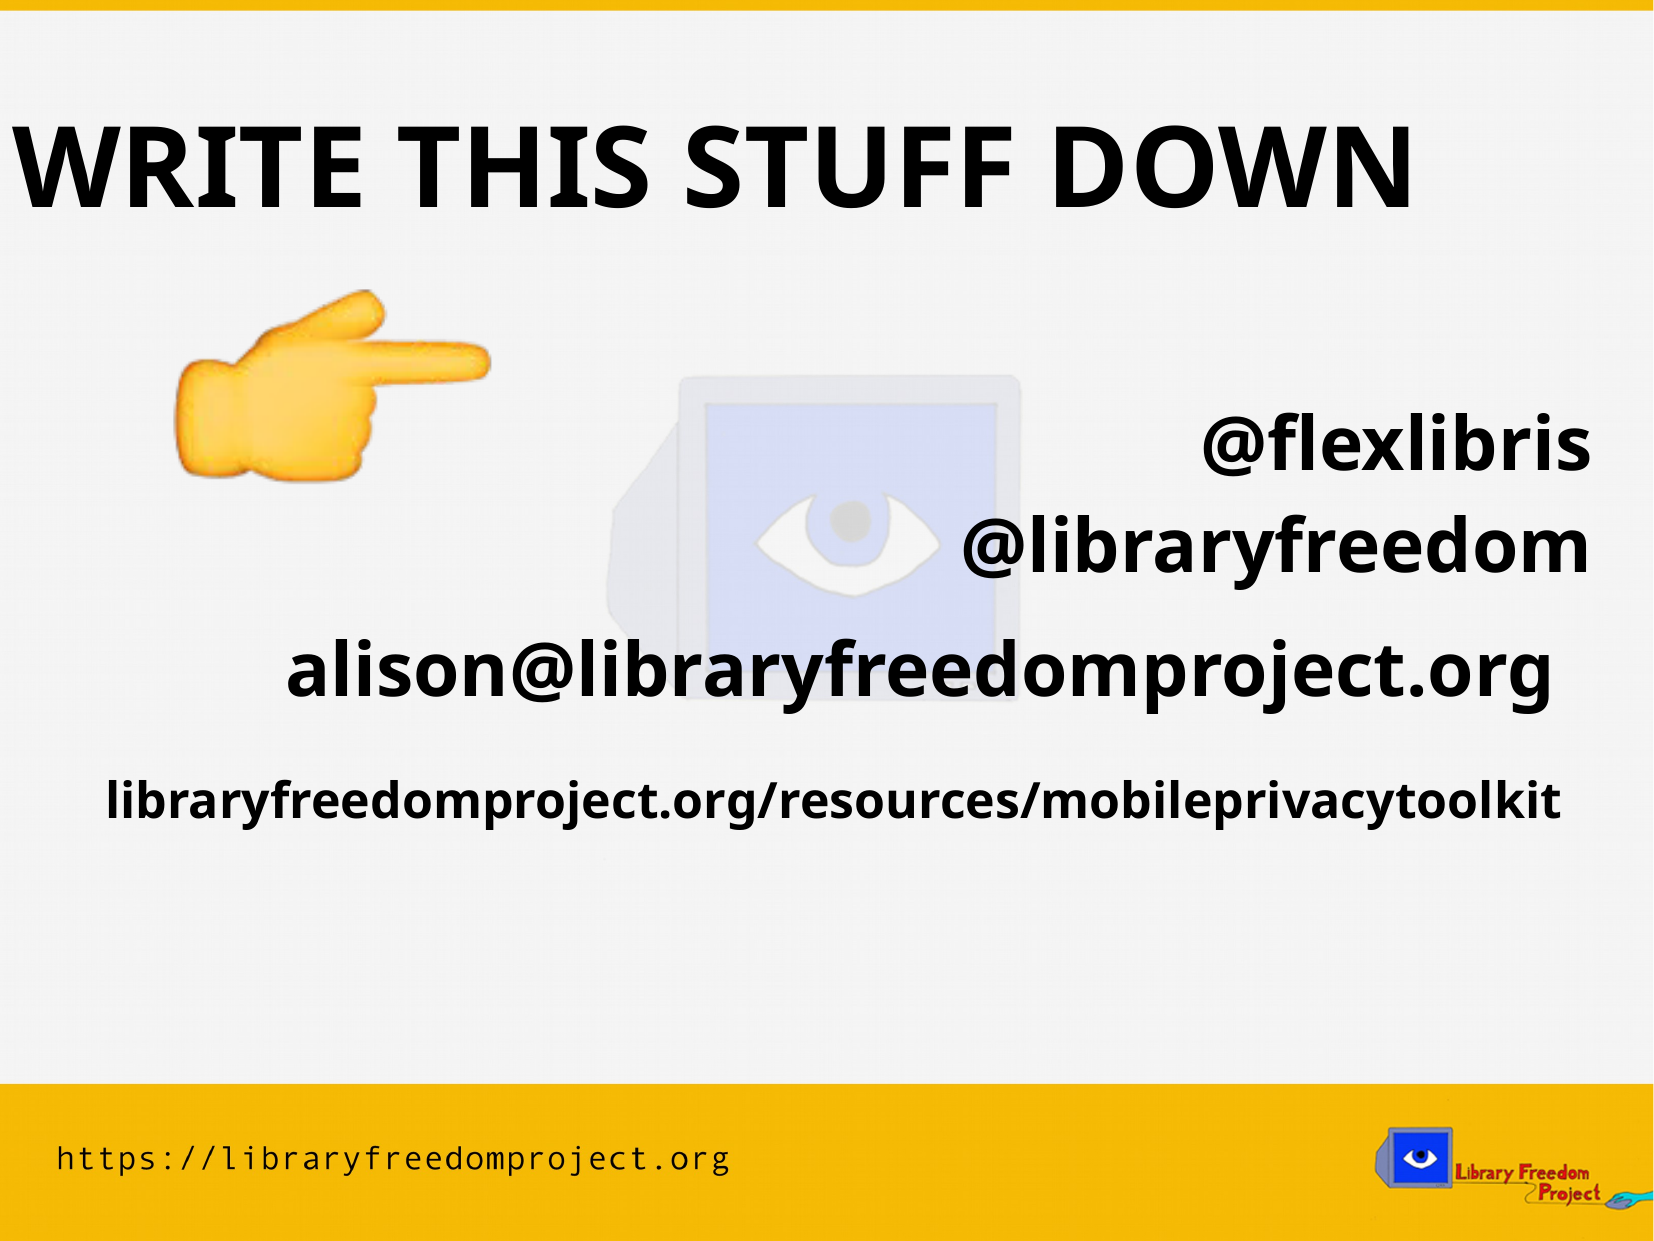

WRITE THIS STUFF DOWN
@flexlibris
@libraryfreedom
alison@libraryfreedomproject.org
libraryfreedomproject.org/resources/mobileprivacytoolkit